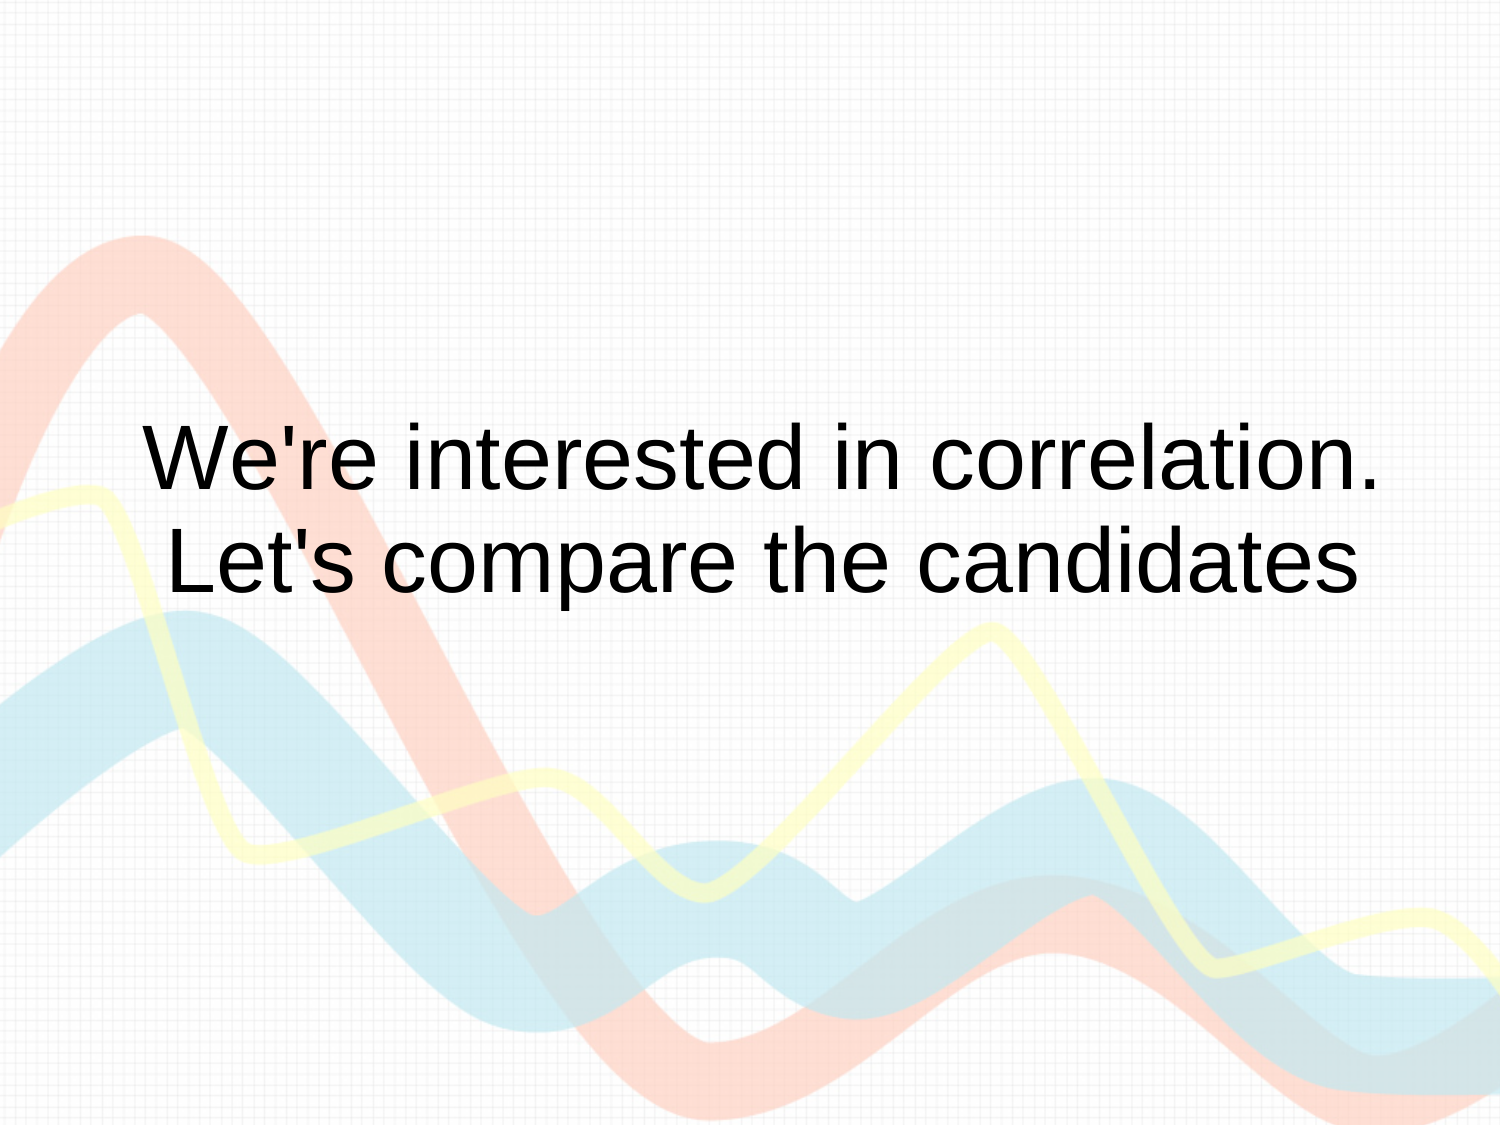

# We're interested in correlation. Let's compare the candidates